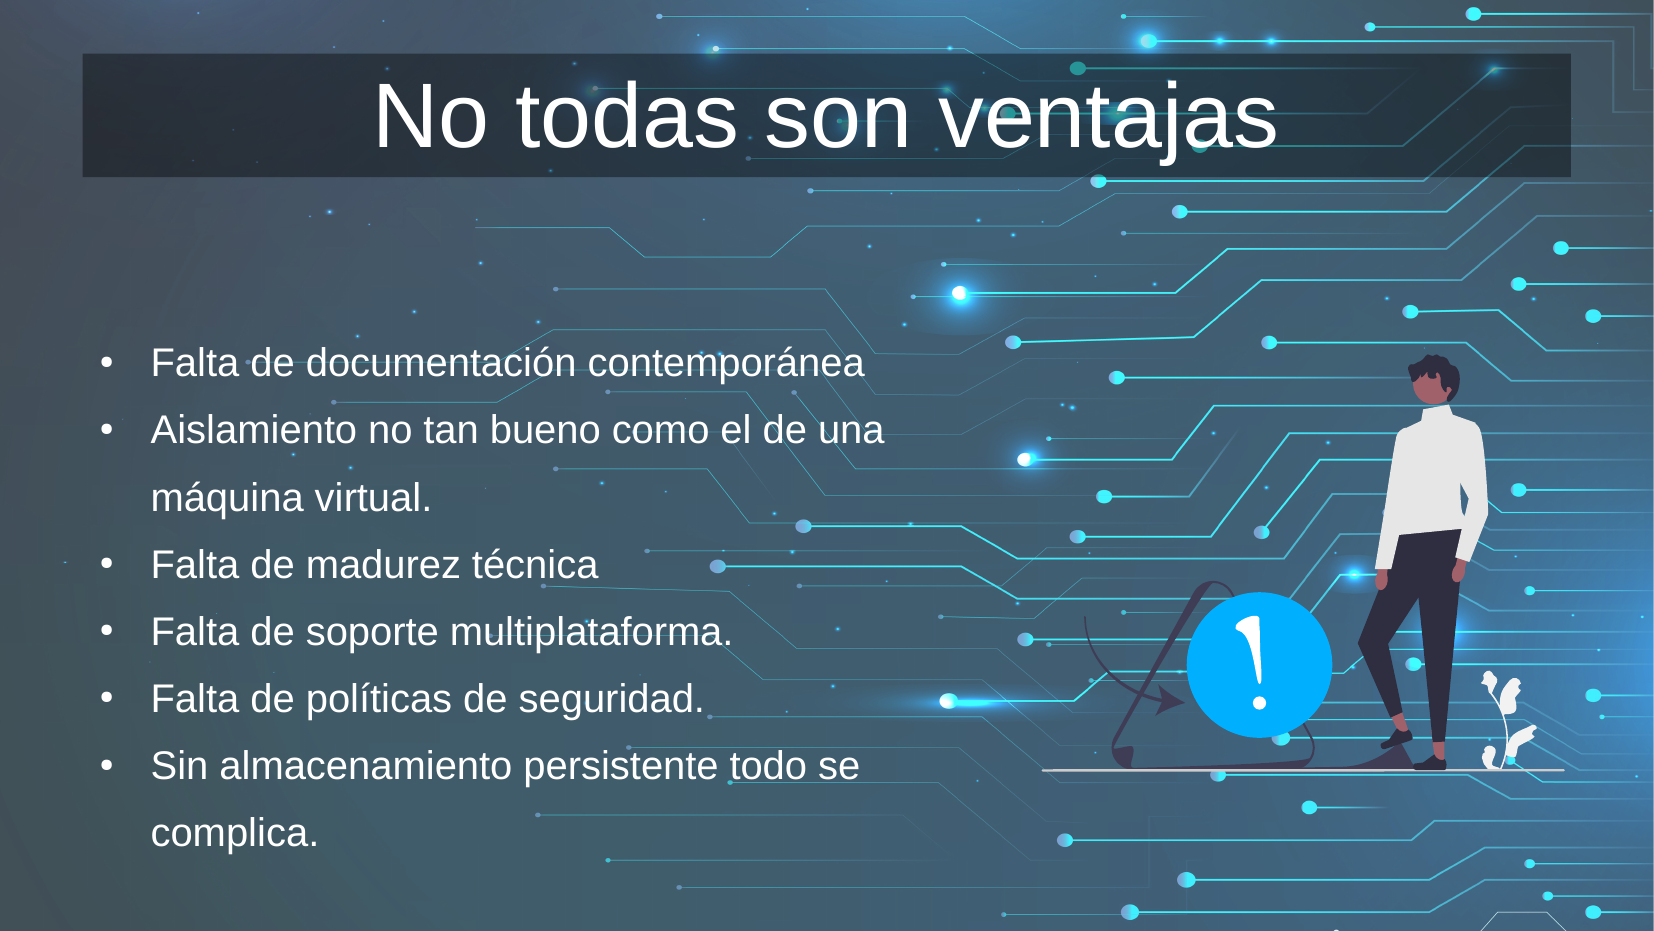

# No todas son ventajas
Falta de documentación contemporánea
Aislamiento no tan bueno como el de una máquina virtual.
Falta de madurez técnica
Falta de soporte multiplataforma.
Falta de políticas de seguridad.
Sin almacenamiento persistente todo se complica.